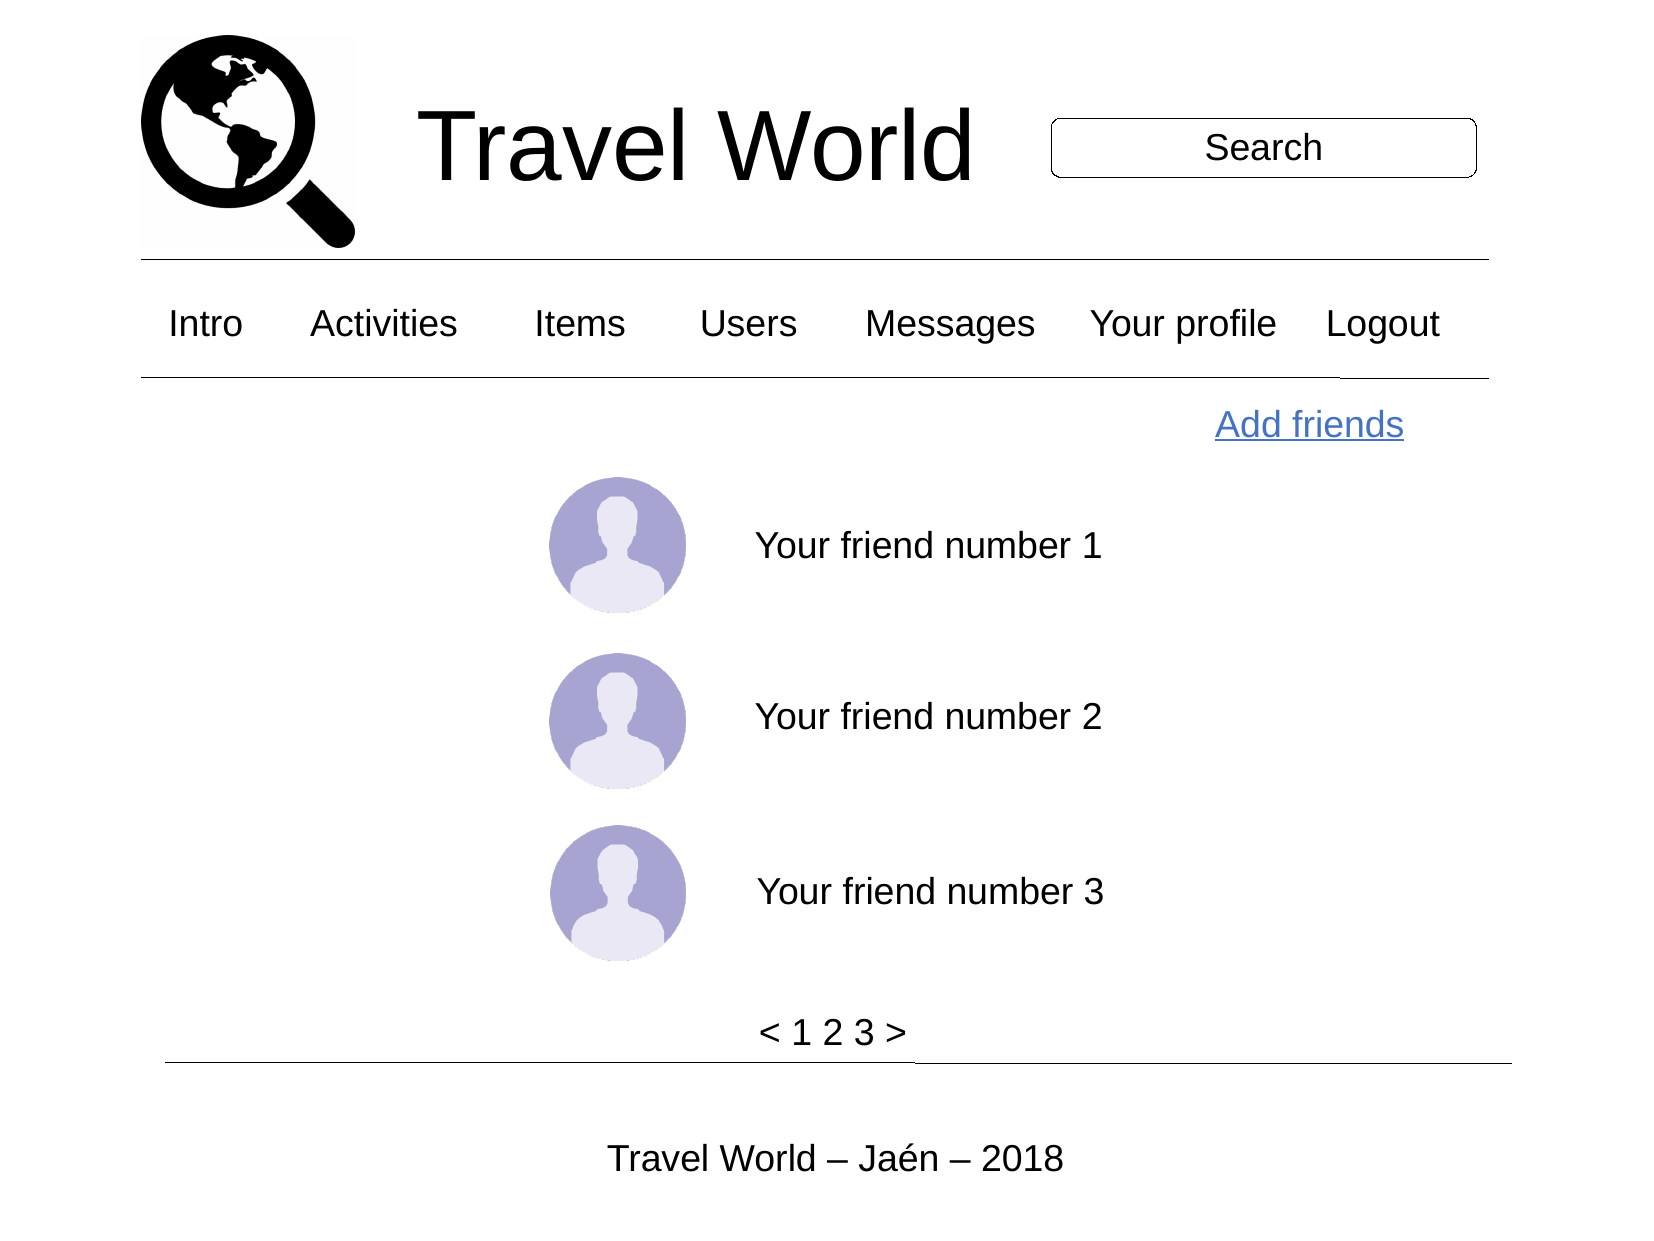

Travel World
Search
Intro
Activities
Items
Users
Messages
Your profile
Logout
Add friends
Your friend number 1
Your friend number 2
Your friend number 3
< 1 2 3 >
		Travel World – Jaén – 2018